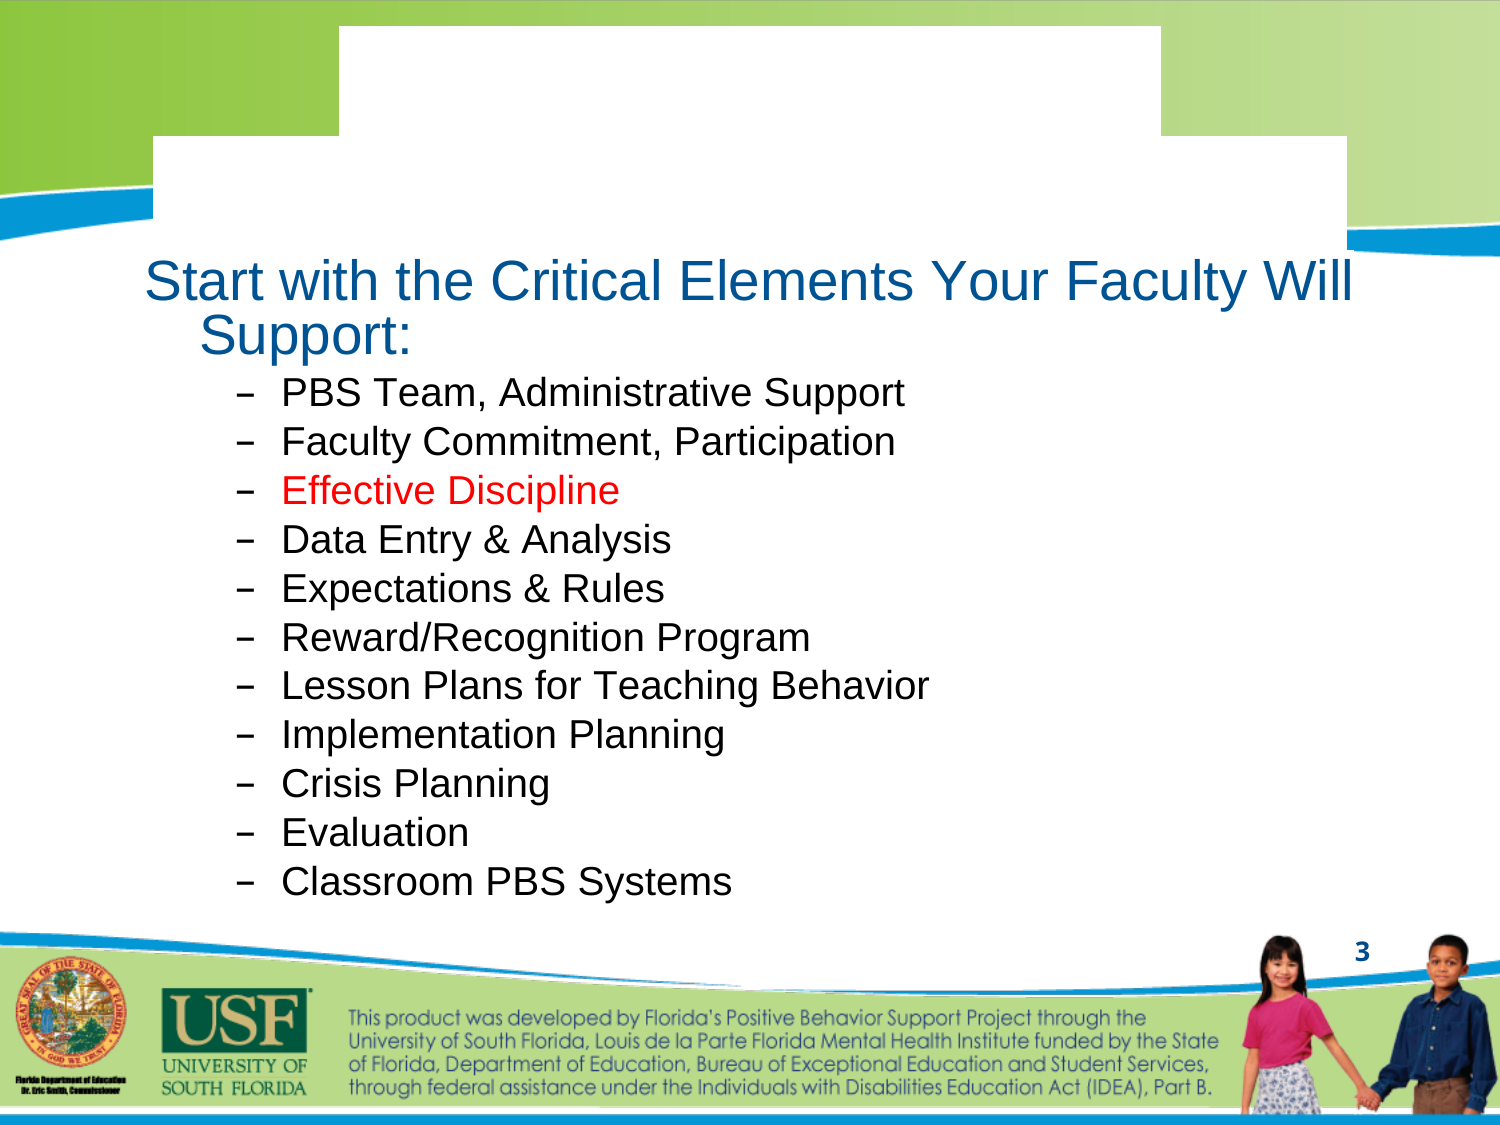

# 10. Target What is Important to Your Faculty
Start with the Critical Elements Your Faculty Will Support:
PBS Team, Administrative Support
Faculty Commitment, Participation
Effective Discipline
Data Entry & Analysis
Expectations & Rules
Reward/Recognition Program
Lesson Plans for Teaching Behavior
Implementation Planning
Crisis Planning
Evaluation
Classroom PBS Systems